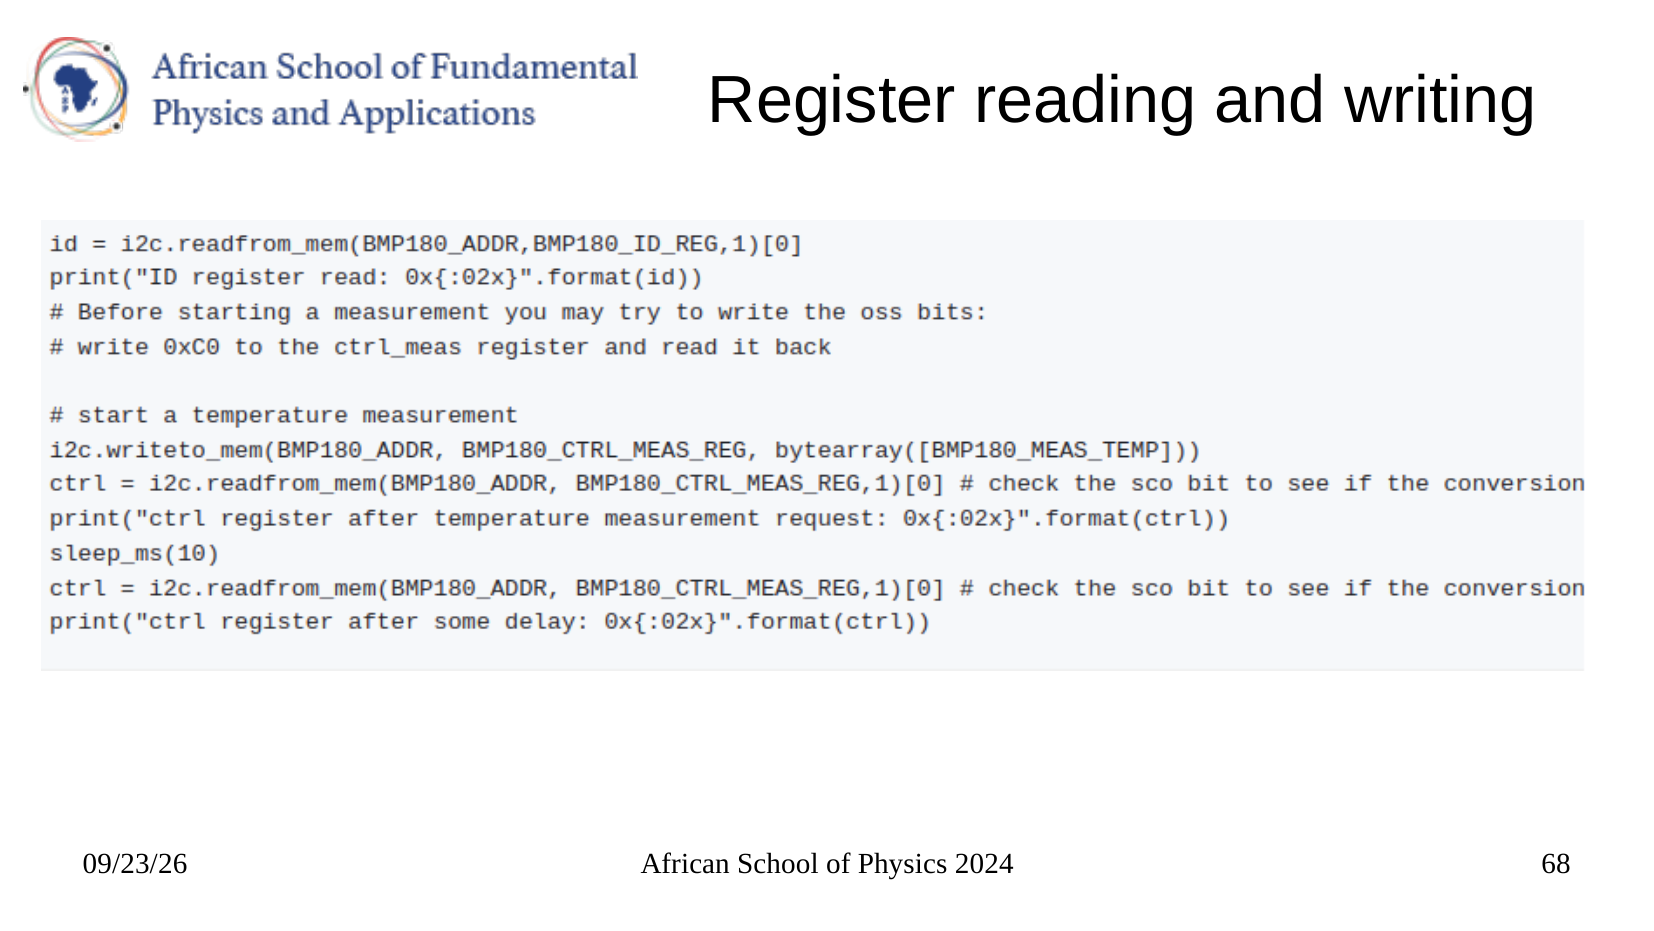

# Register reading and writing
African School of Physics 2024
68